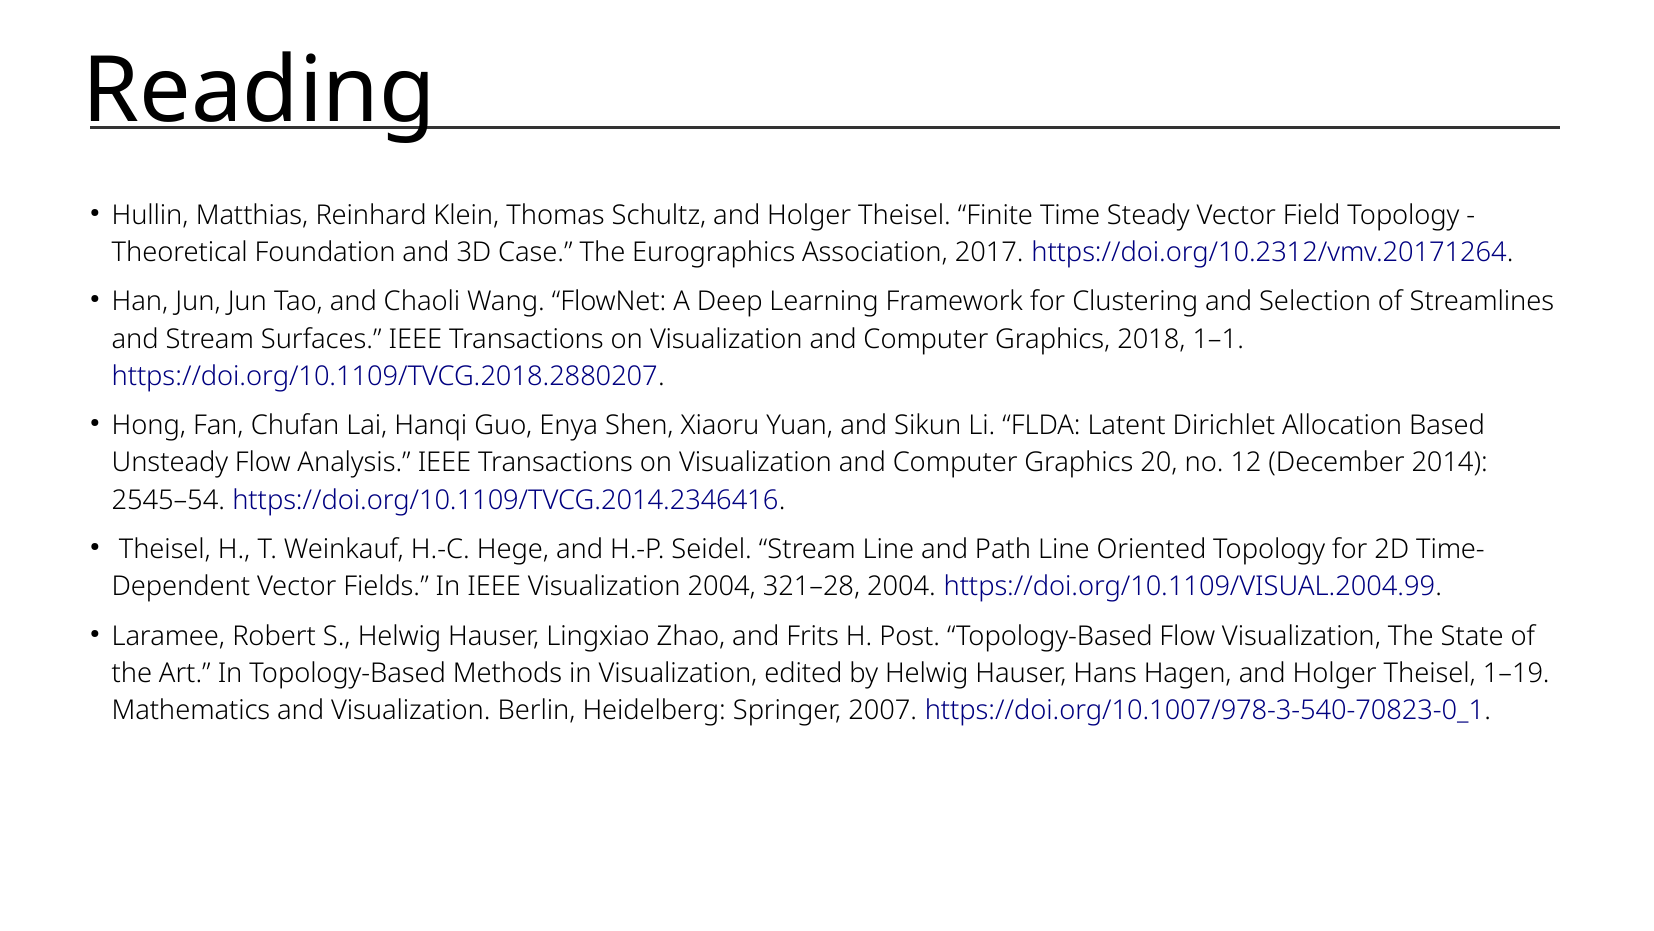

# Reading
Hullin, Matthias, Reinhard Klein, Thomas Schultz, and Holger Theisel. “Finite Time Steady Vector Field Topology - Theoretical Foundation and 3D Case.” The Eurographics Association, 2017. https://doi.org/10.2312/vmv.20171264.
Han, Jun, Jun Tao, and Chaoli Wang. “FlowNet: A Deep Learning Framework for Clustering and Selection of Streamlines and Stream Surfaces.” IEEE Transactions on Visualization and Computer Graphics, 2018, 1–1. https://doi.org/10.1109/TVCG.2018.2880207.
Hong, Fan, Chufan Lai, Hanqi Guo, Enya Shen, Xiaoru Yuan, and Sikun Li. “FLDA: Latent Dirichlet Allocation Based Unsteady Flow Analysis.” IEEE Transactions on Visualization and Computer Graphics 20, no. 12 (December 2014): 2545–54. https://doi.org/10.1109/TVCG.2014.2346416.
 Theisel, H., T. Weinkauf, H.-C. Hege, and H.-P. Seidel. “Stream Line and Path Line Oriented Topology for 2D Time-Dependent Vector Fields.” In IEEE Visualization 2004, 321–28, 2004. https://doi.org/10.1109/VISUAL.2004.99.
Laramee, Robert S., Helwig Hauser, Lingxiao Zhao, and Frits H. Post. “Topology-Based Flow Visualization, The State of the Art.” In Topology-Based Methods in Visualization, edited by Helwig Hauser, Hans Hagen, and Holger Theisel, 1–19. Mathematics and Visualization. Berlin, Heidelberg: Springer, 2007. https://doi.org/10.1007/978-3-540-70823-0_1.